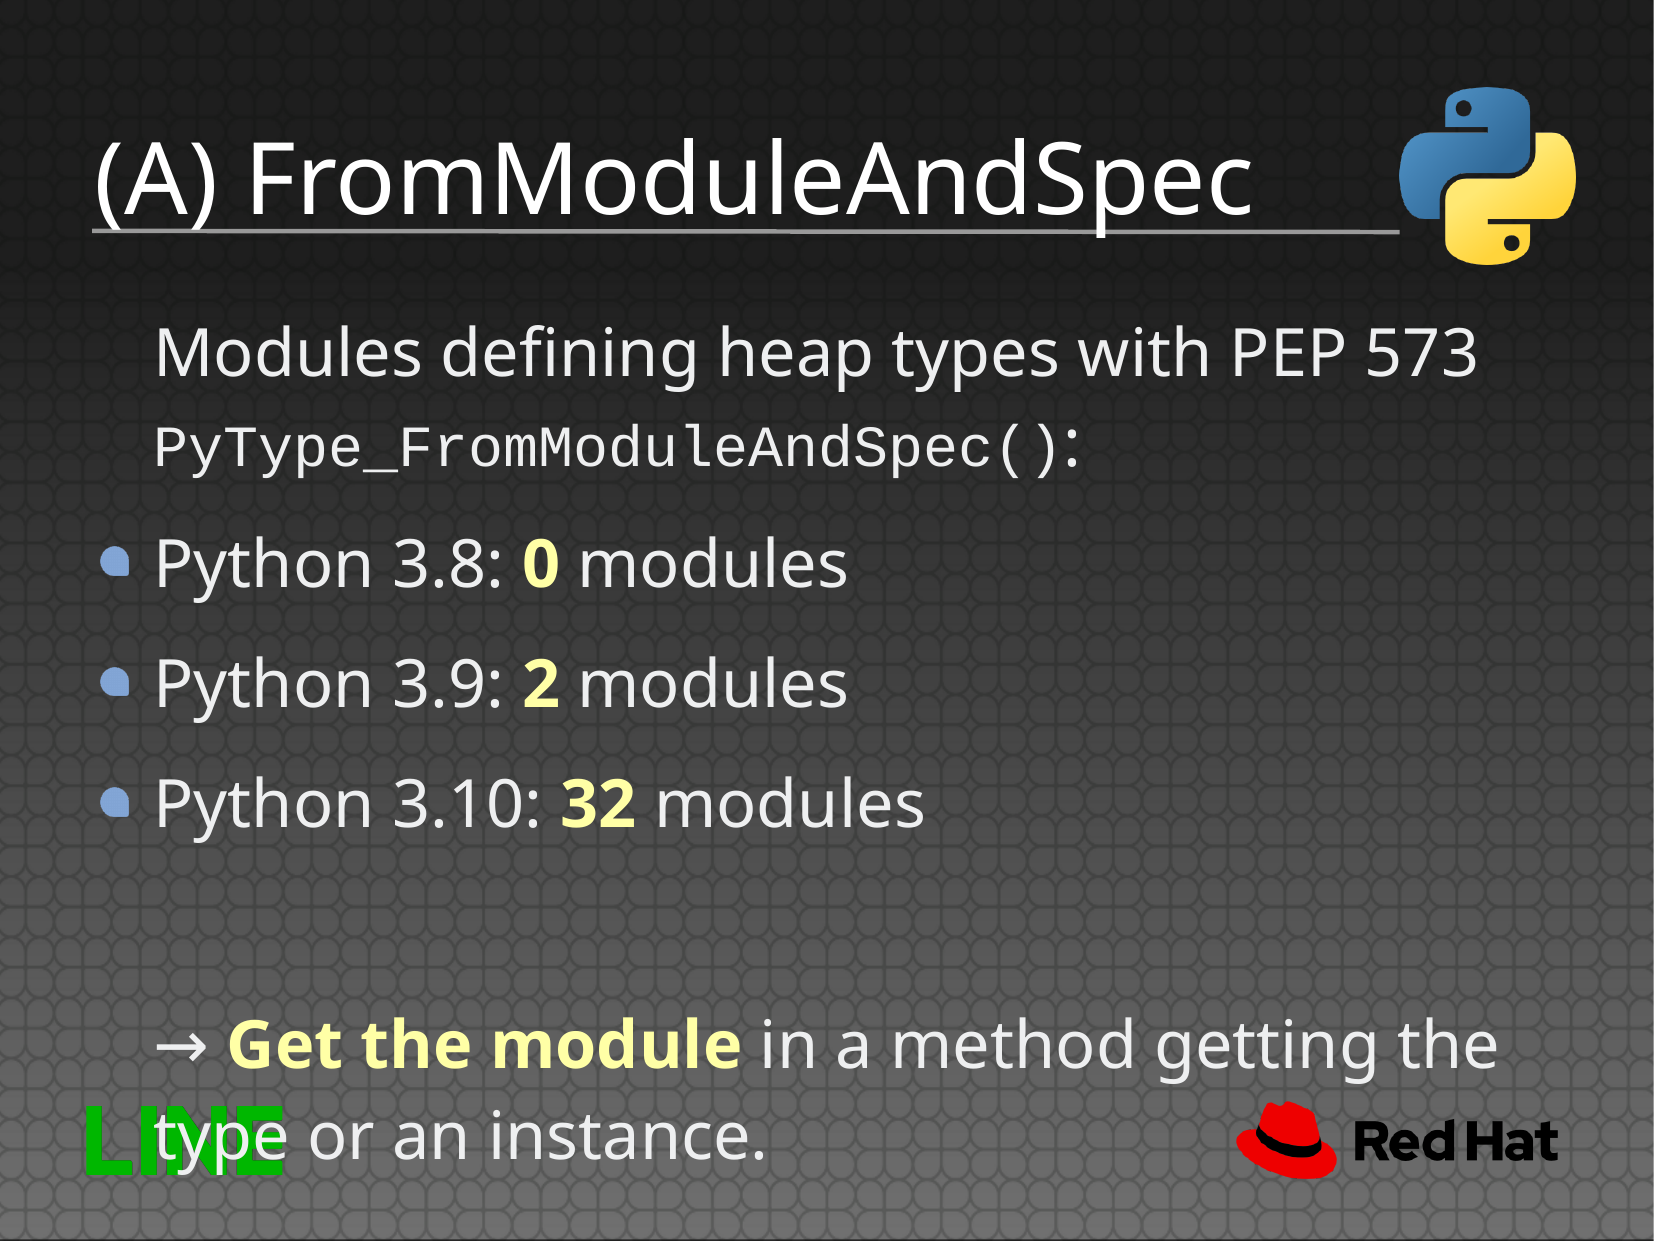

(A) FromModuleAndSpec
# Modules defining heap types with PEP 573 PyType_FromModuleAndSpec():
Python 3.8: 0 modules
Python 3.9: 2 modules
Python 3.10: 32 modules
→ Get the module in a method getting the type or an instance.